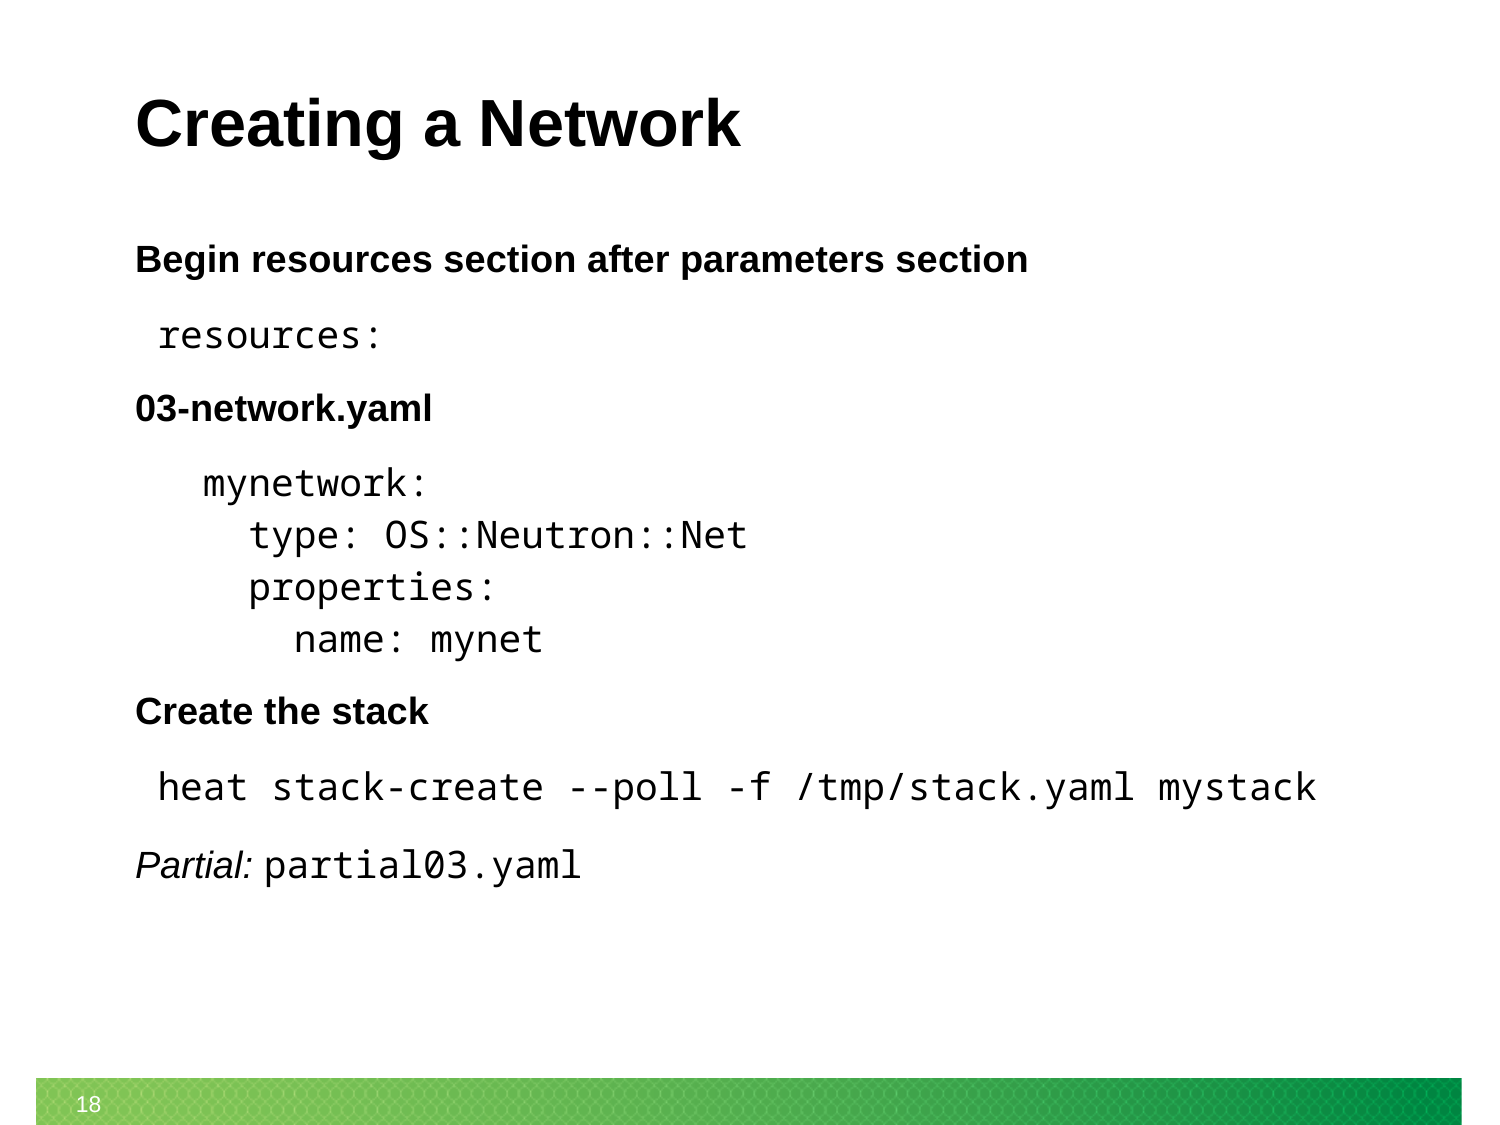

# Creating a Network
Begin resources section after parameters section
resources:
03-network.yaml
 mynetwork:
 type: OS::Neutron::Net
 properties:
 name: mynet
Create the stack
heat stack-create --poll -f /tmp/stack.yaml mystack
Partial: partial03.yaml